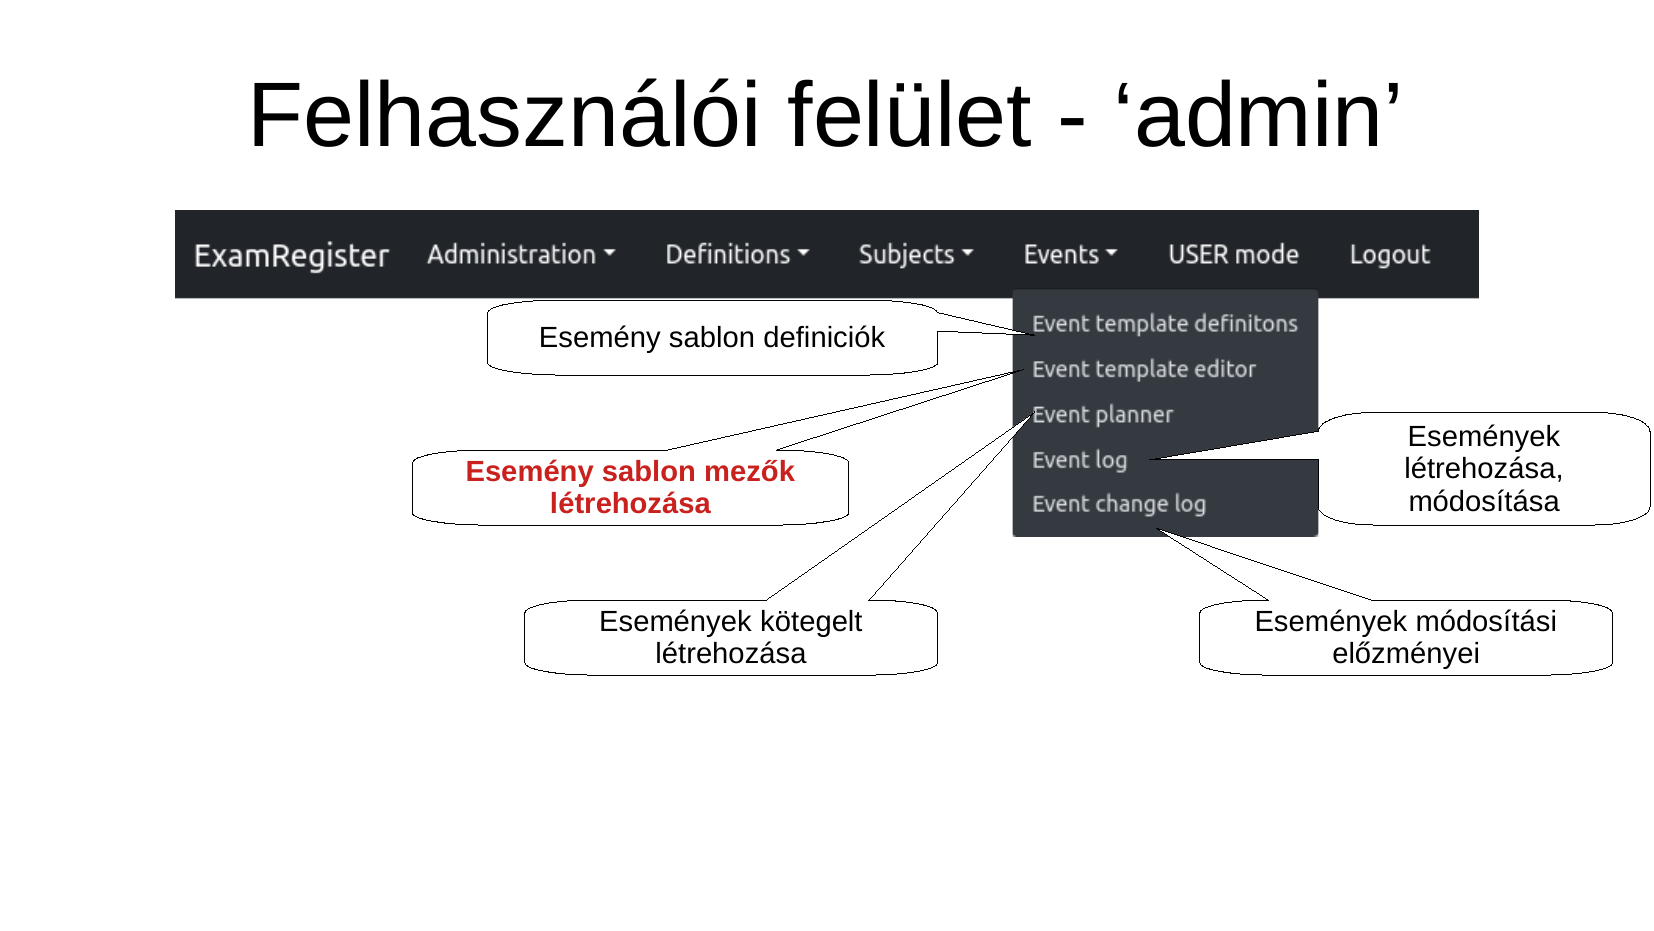

# Felhasználói felület - ‘admin’
Esemény sablon definiciók
Események létrehozása, módosítása
Esemény sablon mezők létrehozása
Események kötegelt létrehozása
Események módosítási előzményei